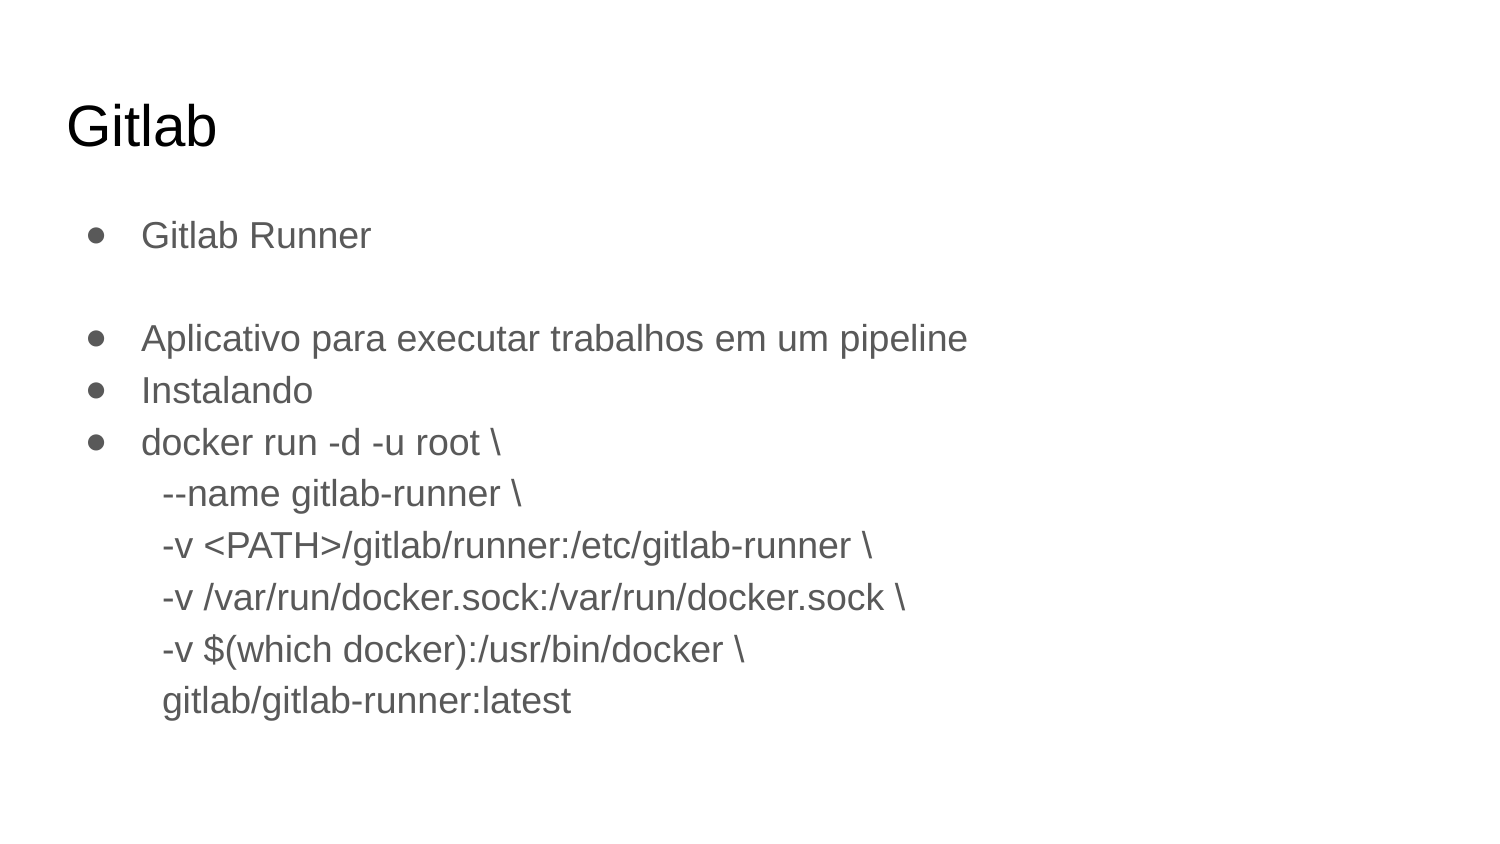

# Gitlab
Gitlab Runner
Aplicativo para executar trabalhos em um pipeline
Instalando
docker run -d -u root \
 --name gitlab-runner \
 -v <PATH>/gitlab/runner:/etc/gitlab-runner \
 -v /var/run/docker.sock:/var/run/docker.sock \
 -v $(which docker):/usr/bin/docker \
 gitlab/gitlab-runner:latest